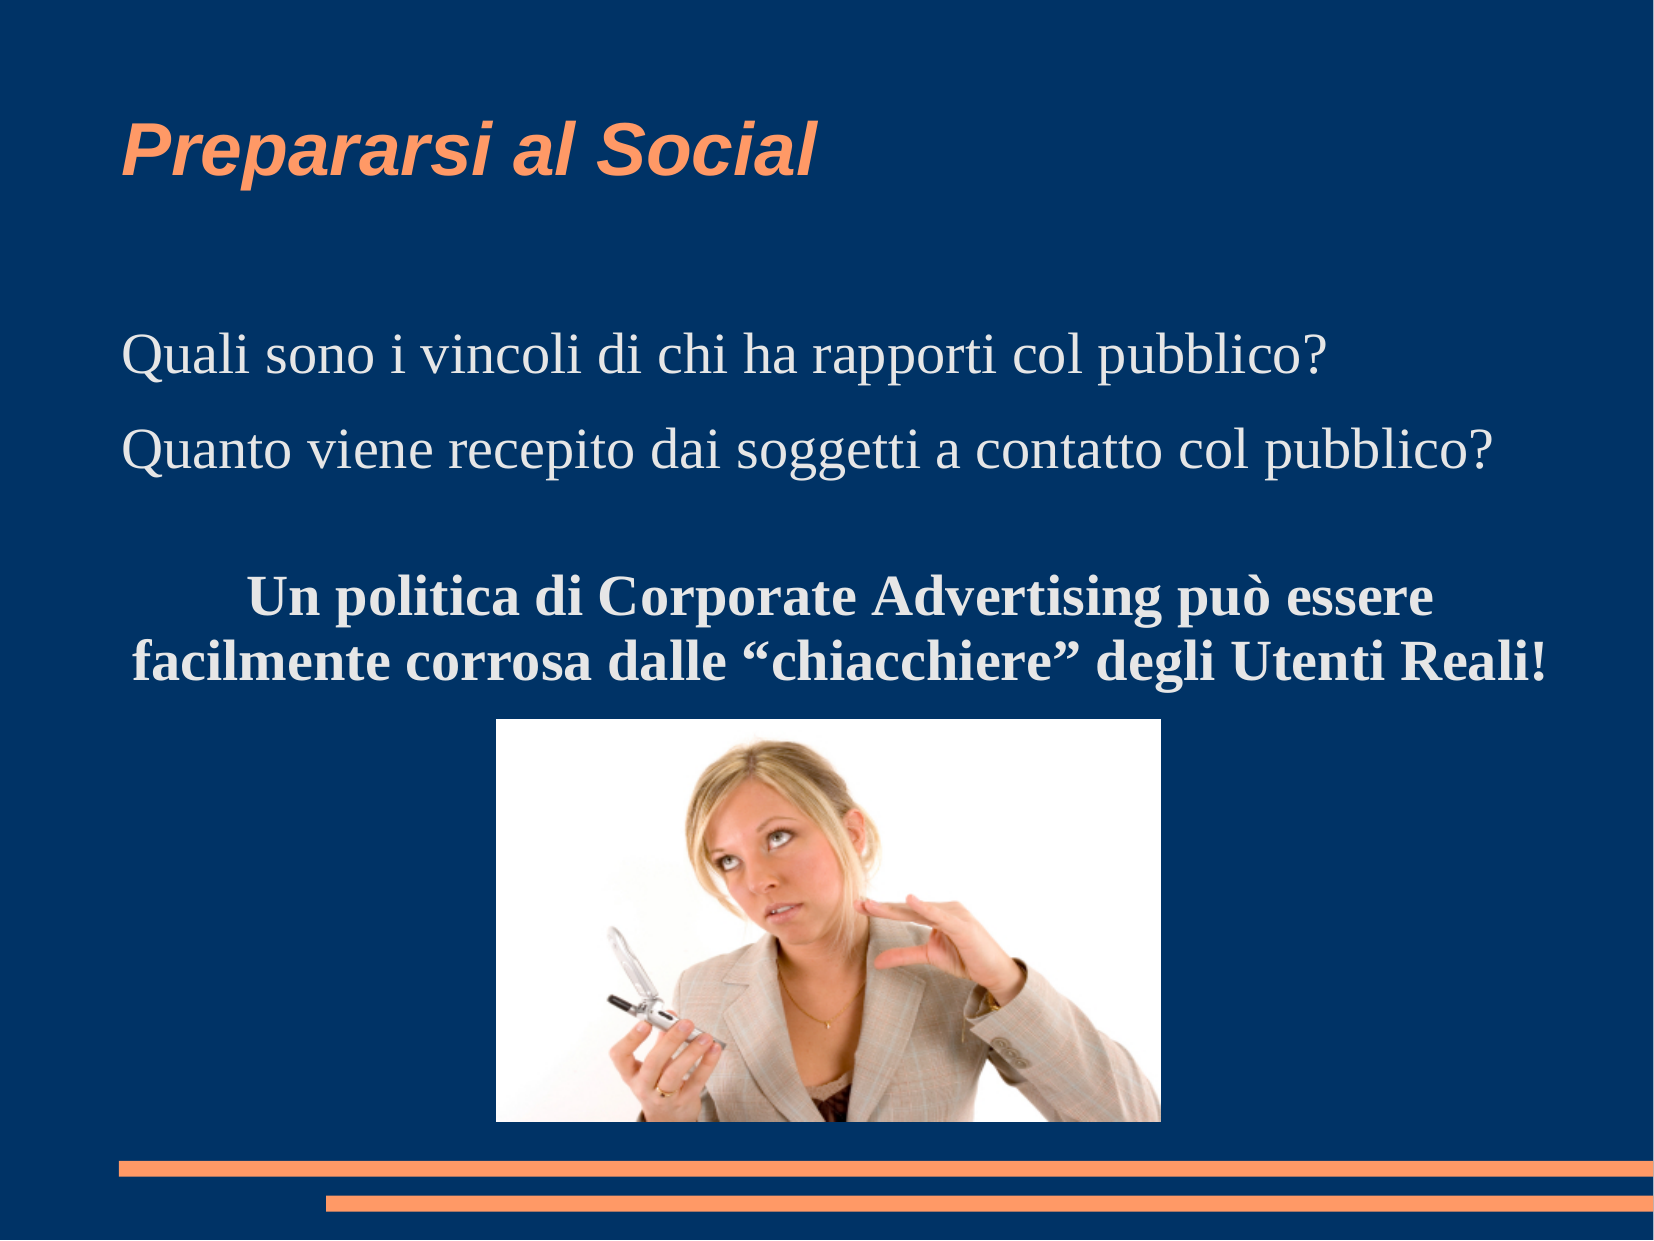

# Prepararsi al Social
Quali sono i vincoli di chi ha rapporti col pubblico?
Quanto viene recepito dai soggetti a contatto col pubblico?
Un politica di Corporate Advertising può essere facilmente corrosa dalle “chiacchiere” degli Utenti Reali!